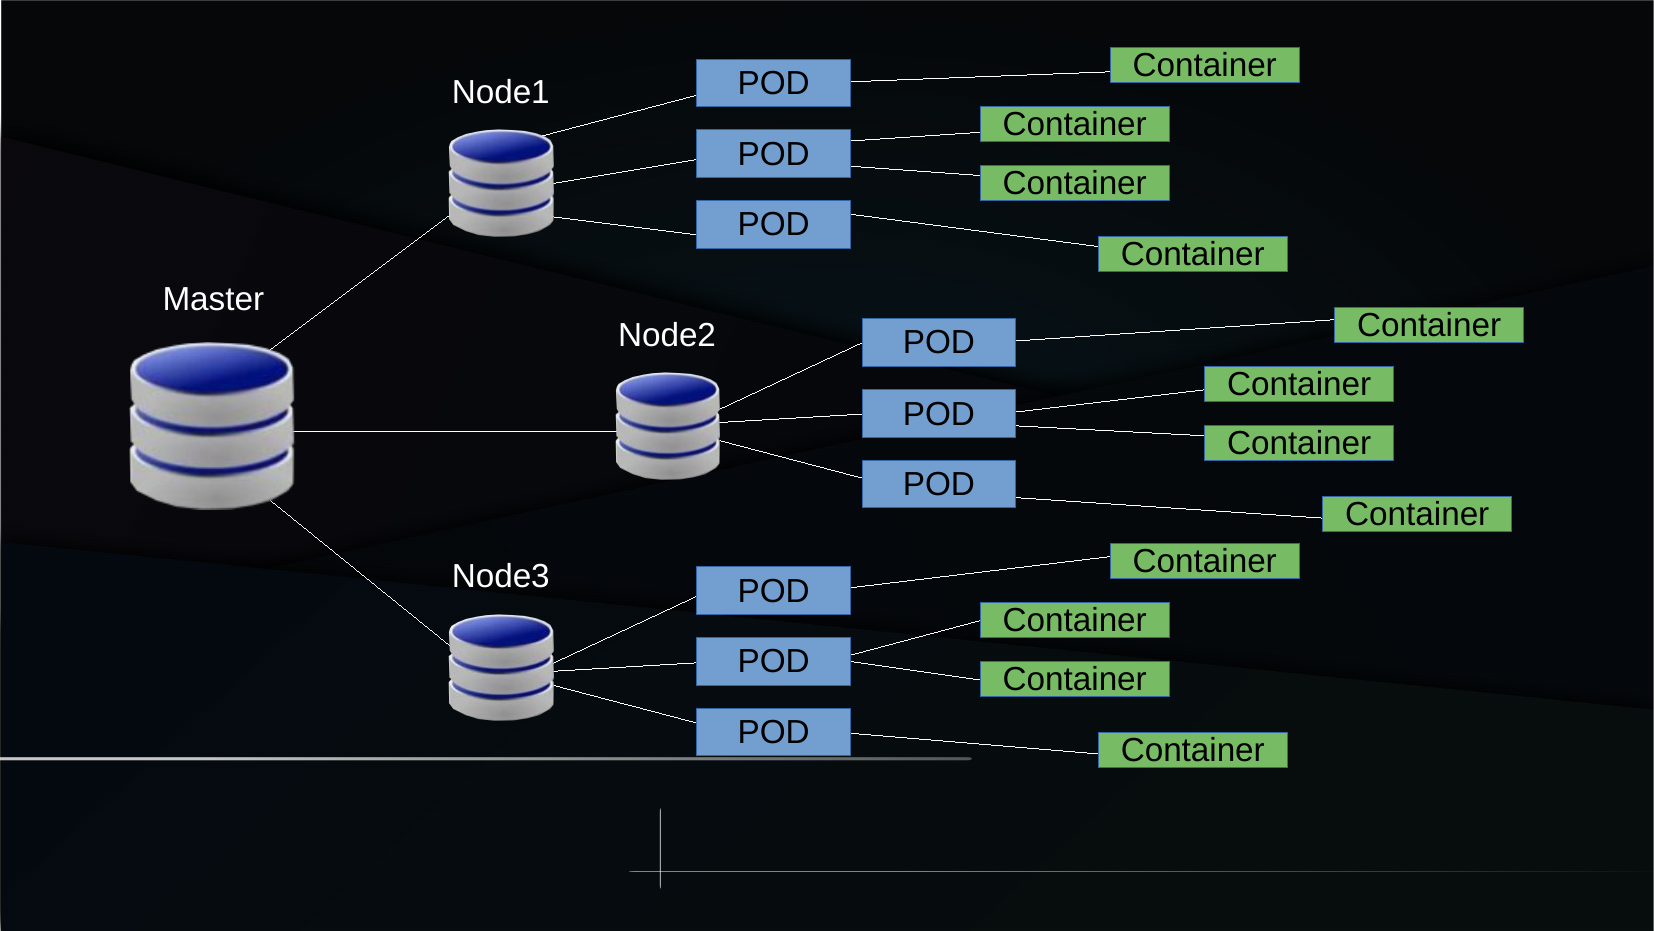

Container
POD
Node1
Container
POD
Container
POD
Container
Master
Container
Node2
POD
Container
POD
Container
POD
Container
Container
Node3
POD
Container
POD
Container
POD
Container